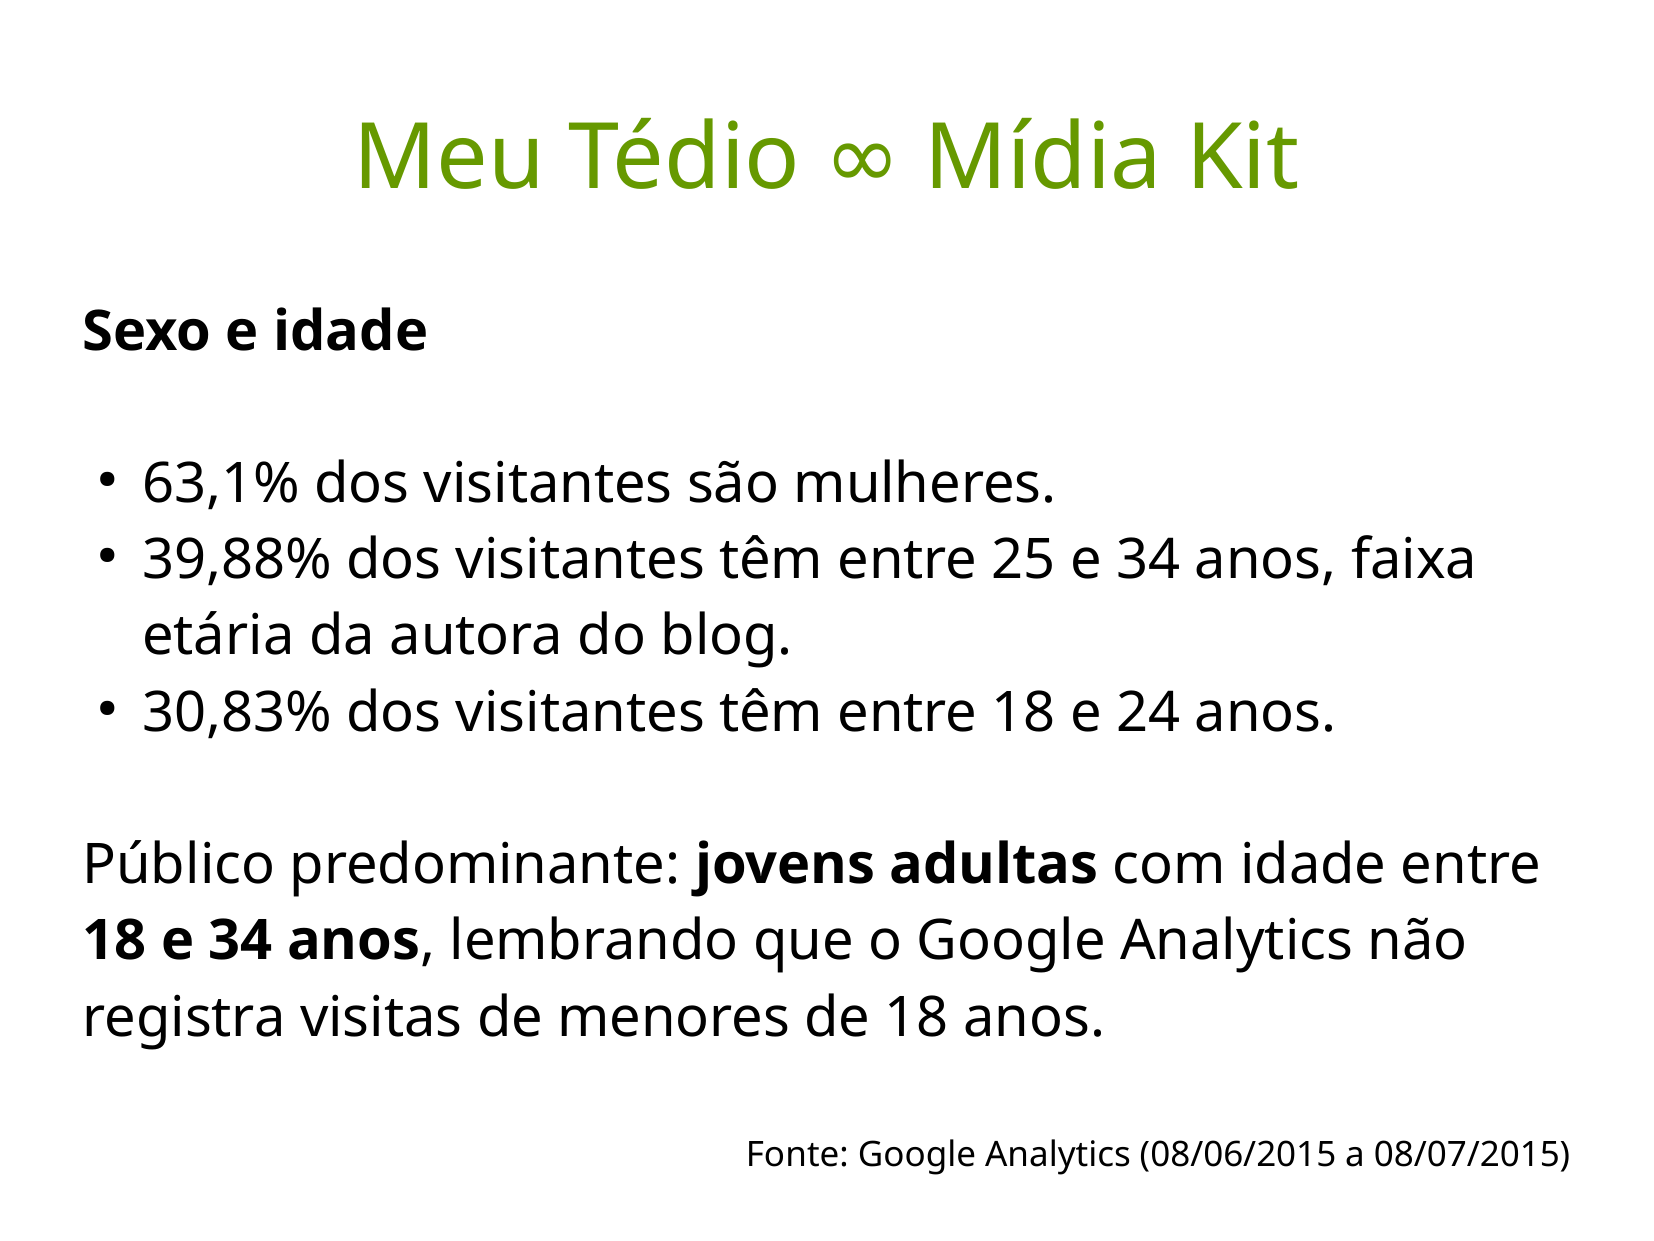

# Meu Tédio ∞ Mídia Kit
Sexo e idade
63,1% dos visitantes são mulheres.
39,88% dos visitantes têm entre 25 e 34 anos, faixa etária da autora do blog.
30,83% dos visitantes têm entre 18 e 24 anos.
Público predominante: jovens adultas com idade entre 18 e 34 anos, lembrando que o Google Analytics não registra visitas de menores de 18 anos.
Fonte: Google Analytics (08/06/2015 a 08/07/2015)